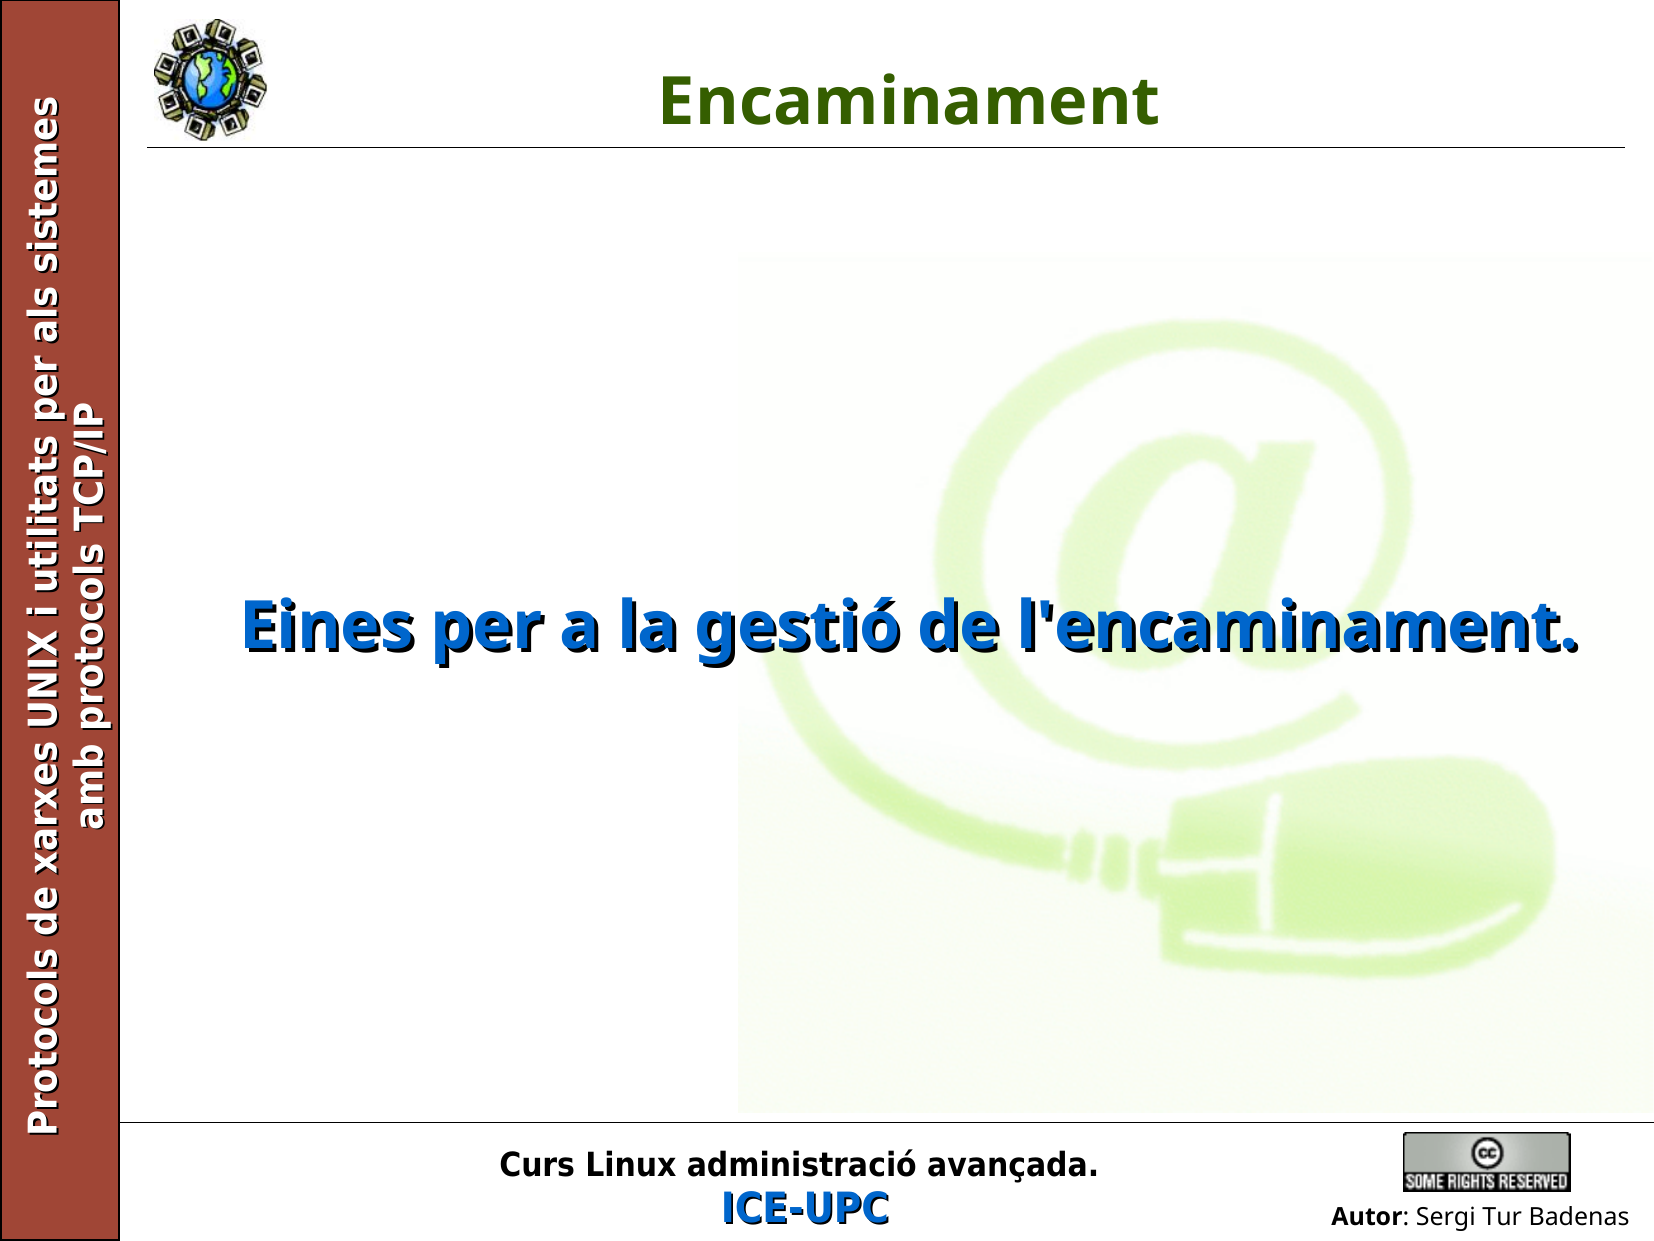

# Encaminament
Eines per a la gestió de l'encaminament.